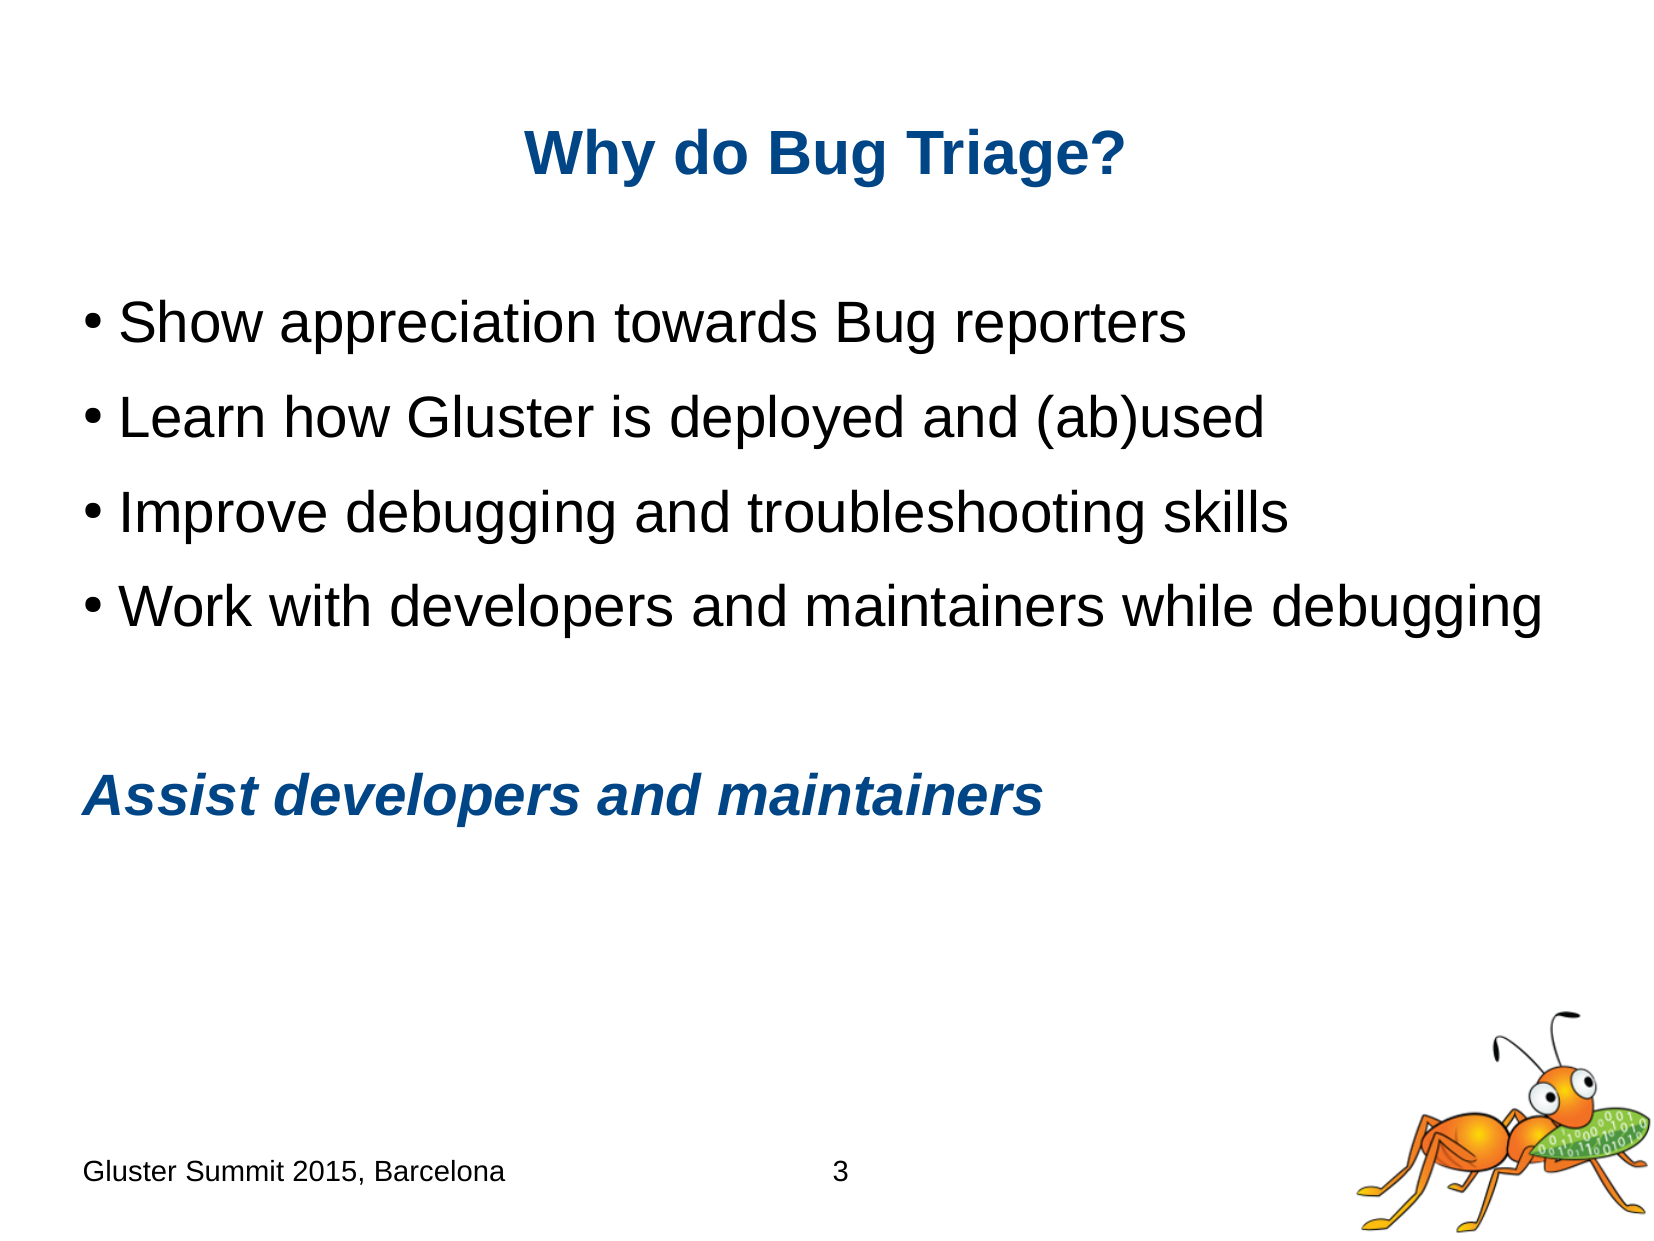

# Why do Bug Triage?
Show appreciation towards Bug reporters
Learn how Gluster is deployed and (ab)used
Improve debugging and troubleshooting skills
Work with developers and maintainers while debugging
Assist developers and maintainers
Gluster Summit 2015, Barcelona
3